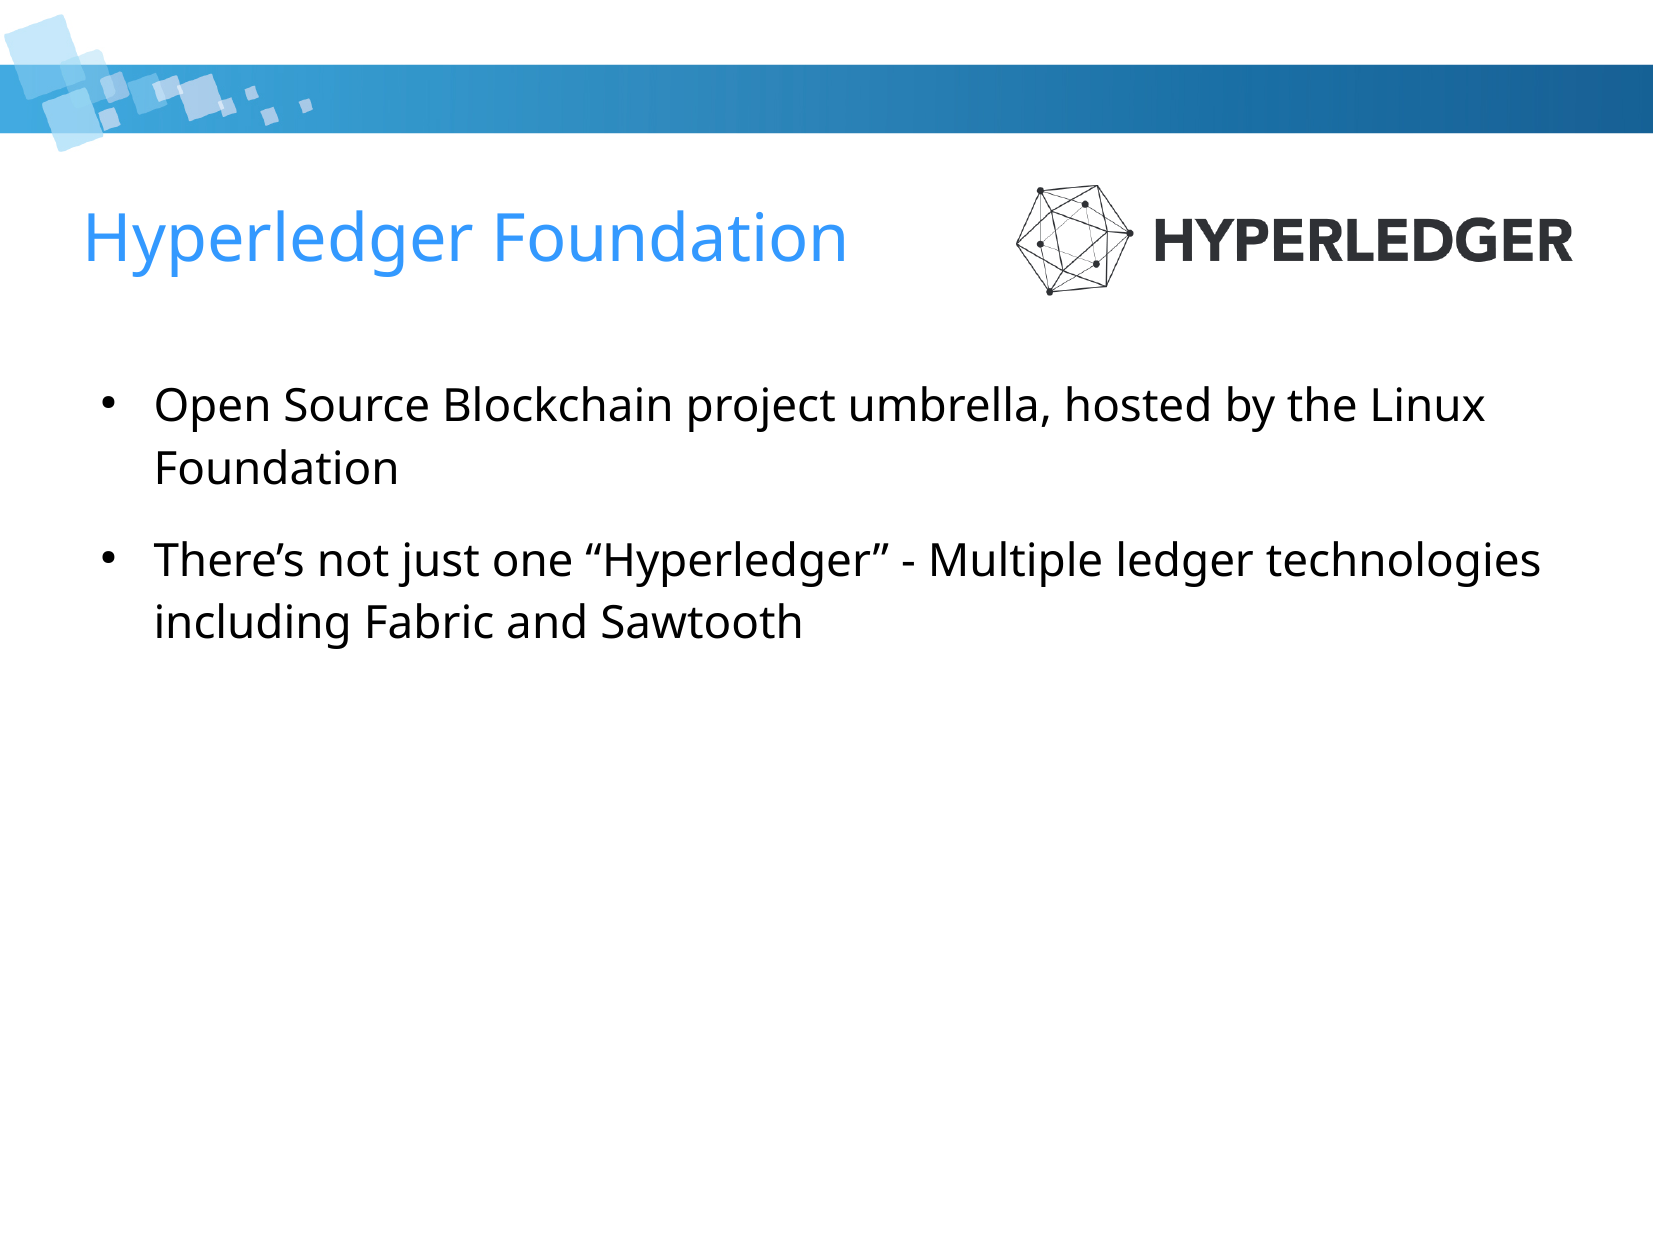

# Hyperledger Foundation
Open Source Blockchain project umbrella, hosted by the Linux Foundation
There’s not just one “Hyperledger” - Multiple ledger technologies including Fabric and Sawtooth